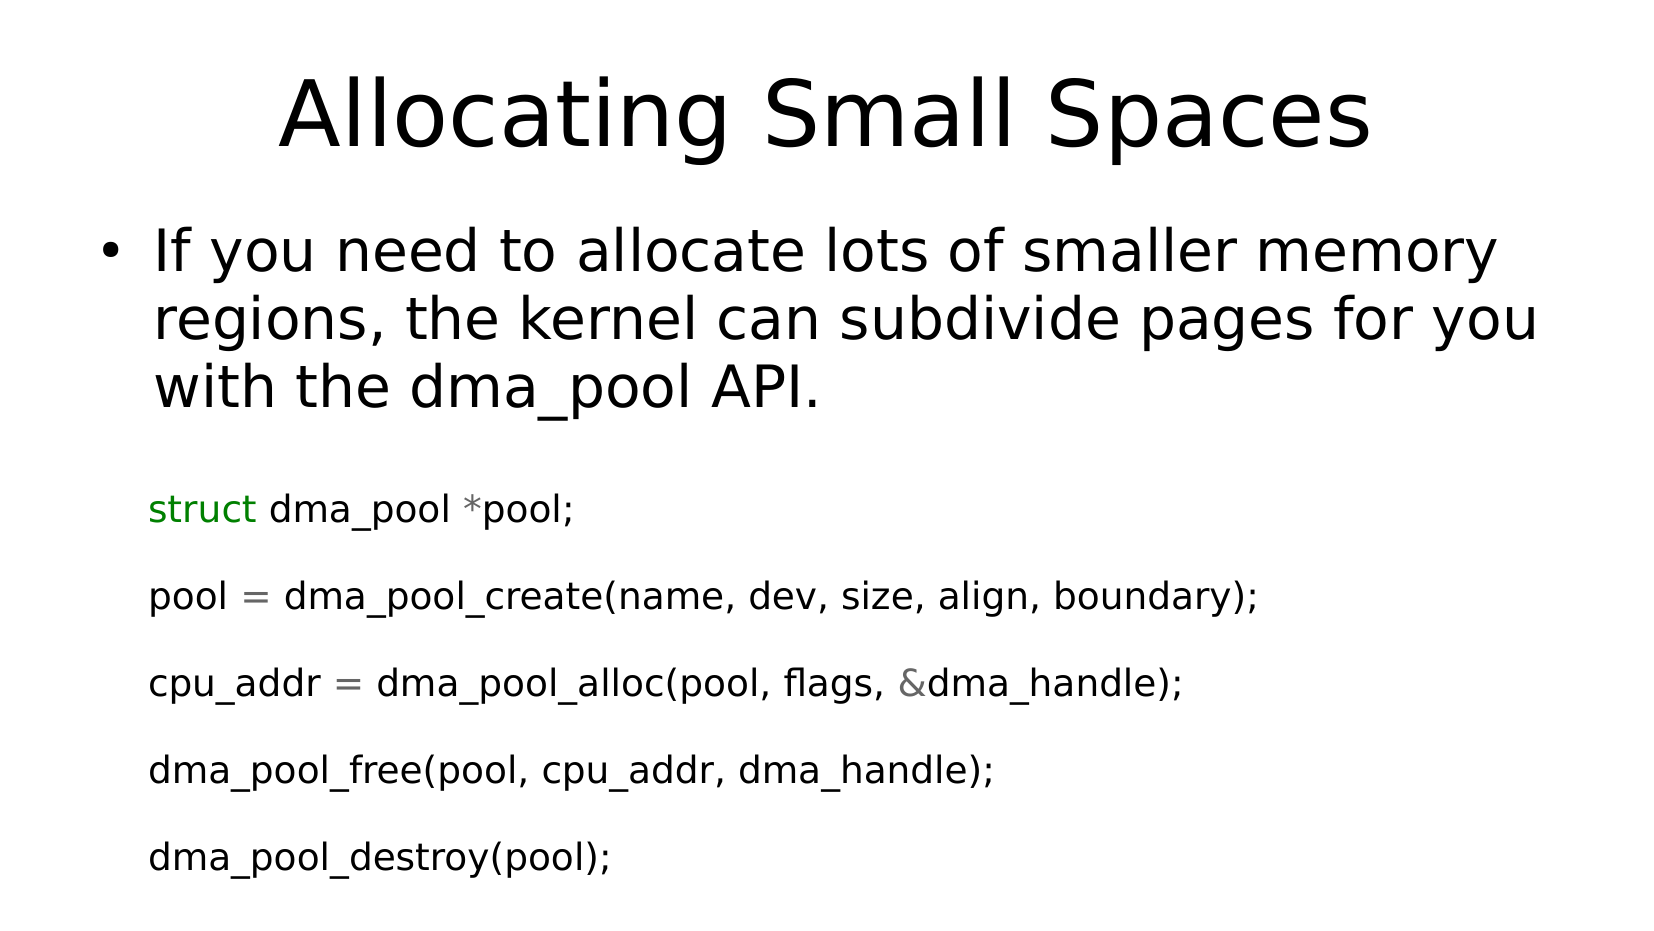

# Allocating Small Spaces
If you need to allocate lots of smaller memory regions, the kernel can subdivide pages for you with the dma_pool API.
struct dma_pool *pool;
pool = dma_pool_create(name, dev, size, align, boundary);
cpu_addr = dma_pool_alloc(pool, flags, &dma_handle);
dma_pool_free(pool, cpu_addr, dma_handle);
dma_pool_destroy(pool);